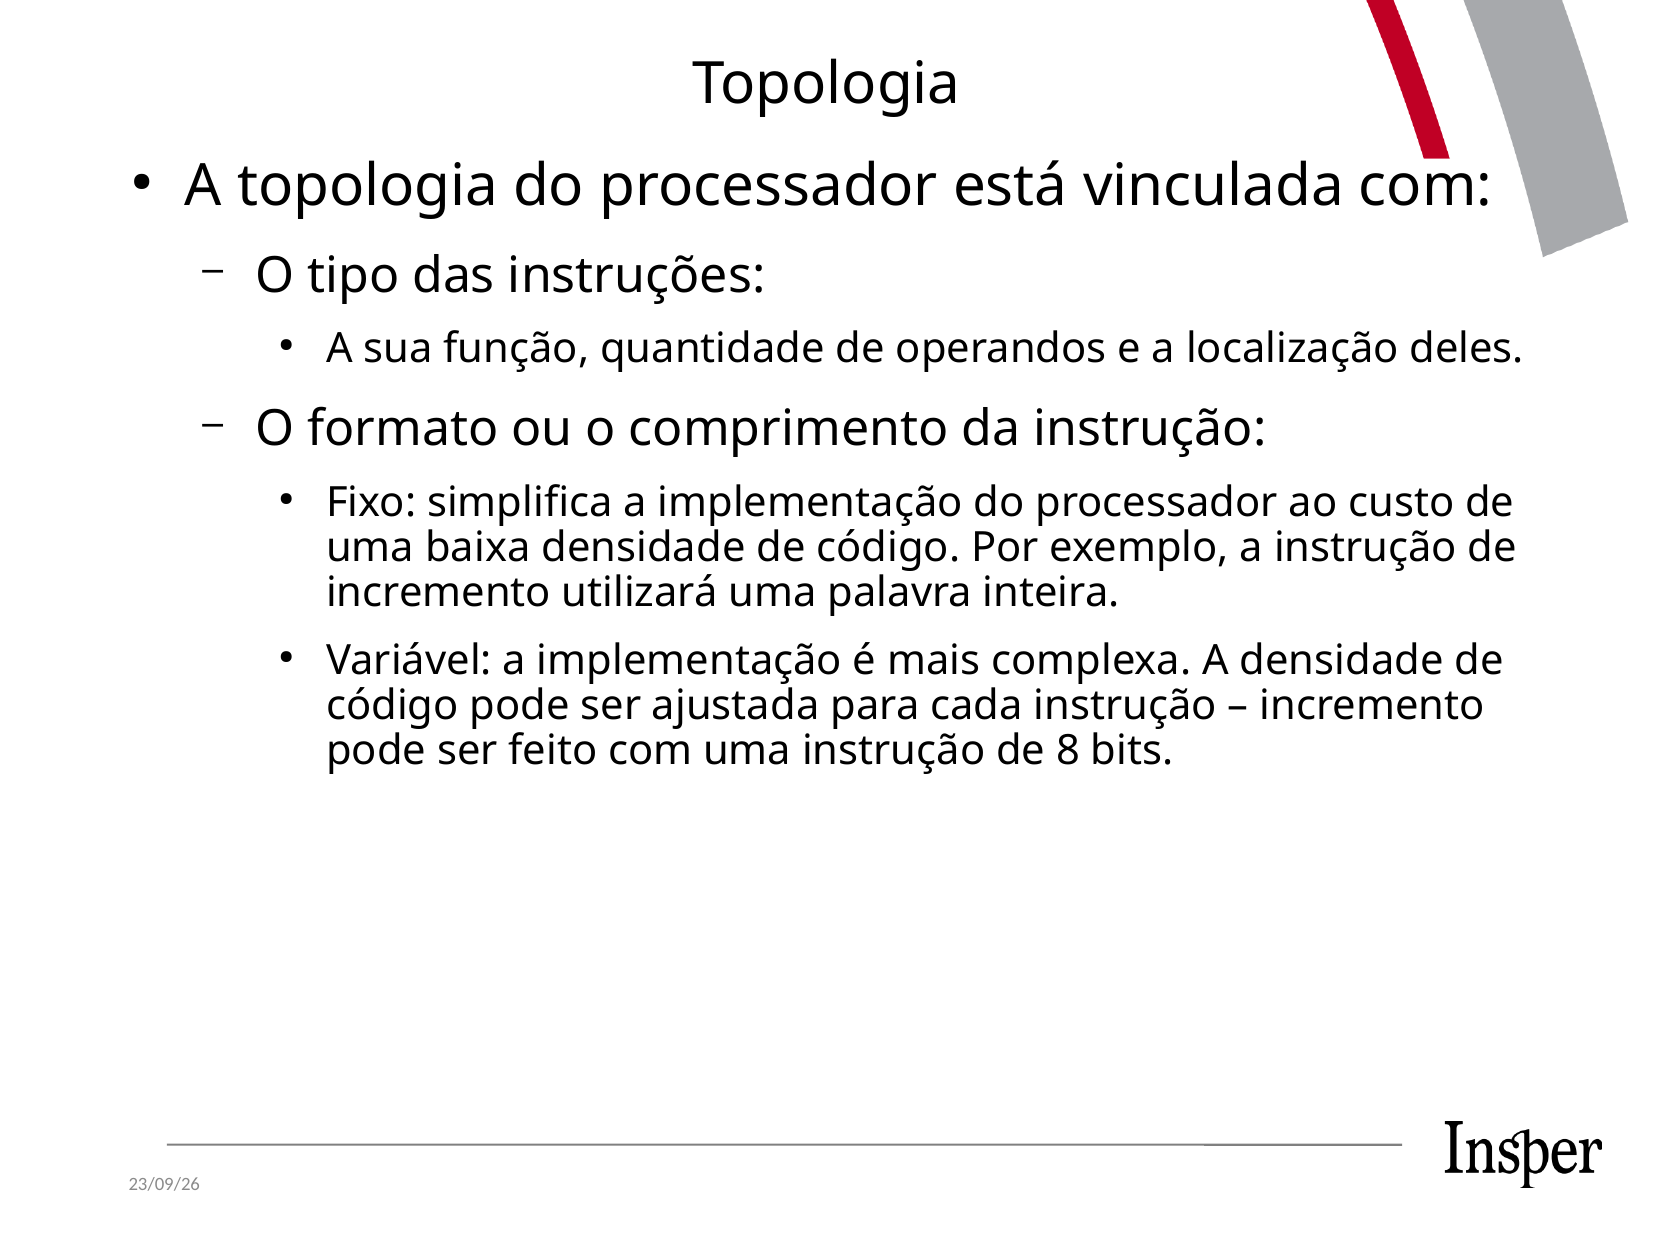

# Topologia
A topologia do processador está vinculada com:
O tipo das instruções:
A sua função, quantidade de operandos e a localização deles.
O formato ou o comprimento da instrução:
Fixo: simplifica a implementação do processador ao custo de uma baixa densidade de código. Por exemplo, a instrução de incremento utilizará uma palavra inteira.
Variável: a implementação é mais complexa. A densidade de código pode ser ajustada para cada instrução – incremento pode ser feito com uma instrução de 8 bits.